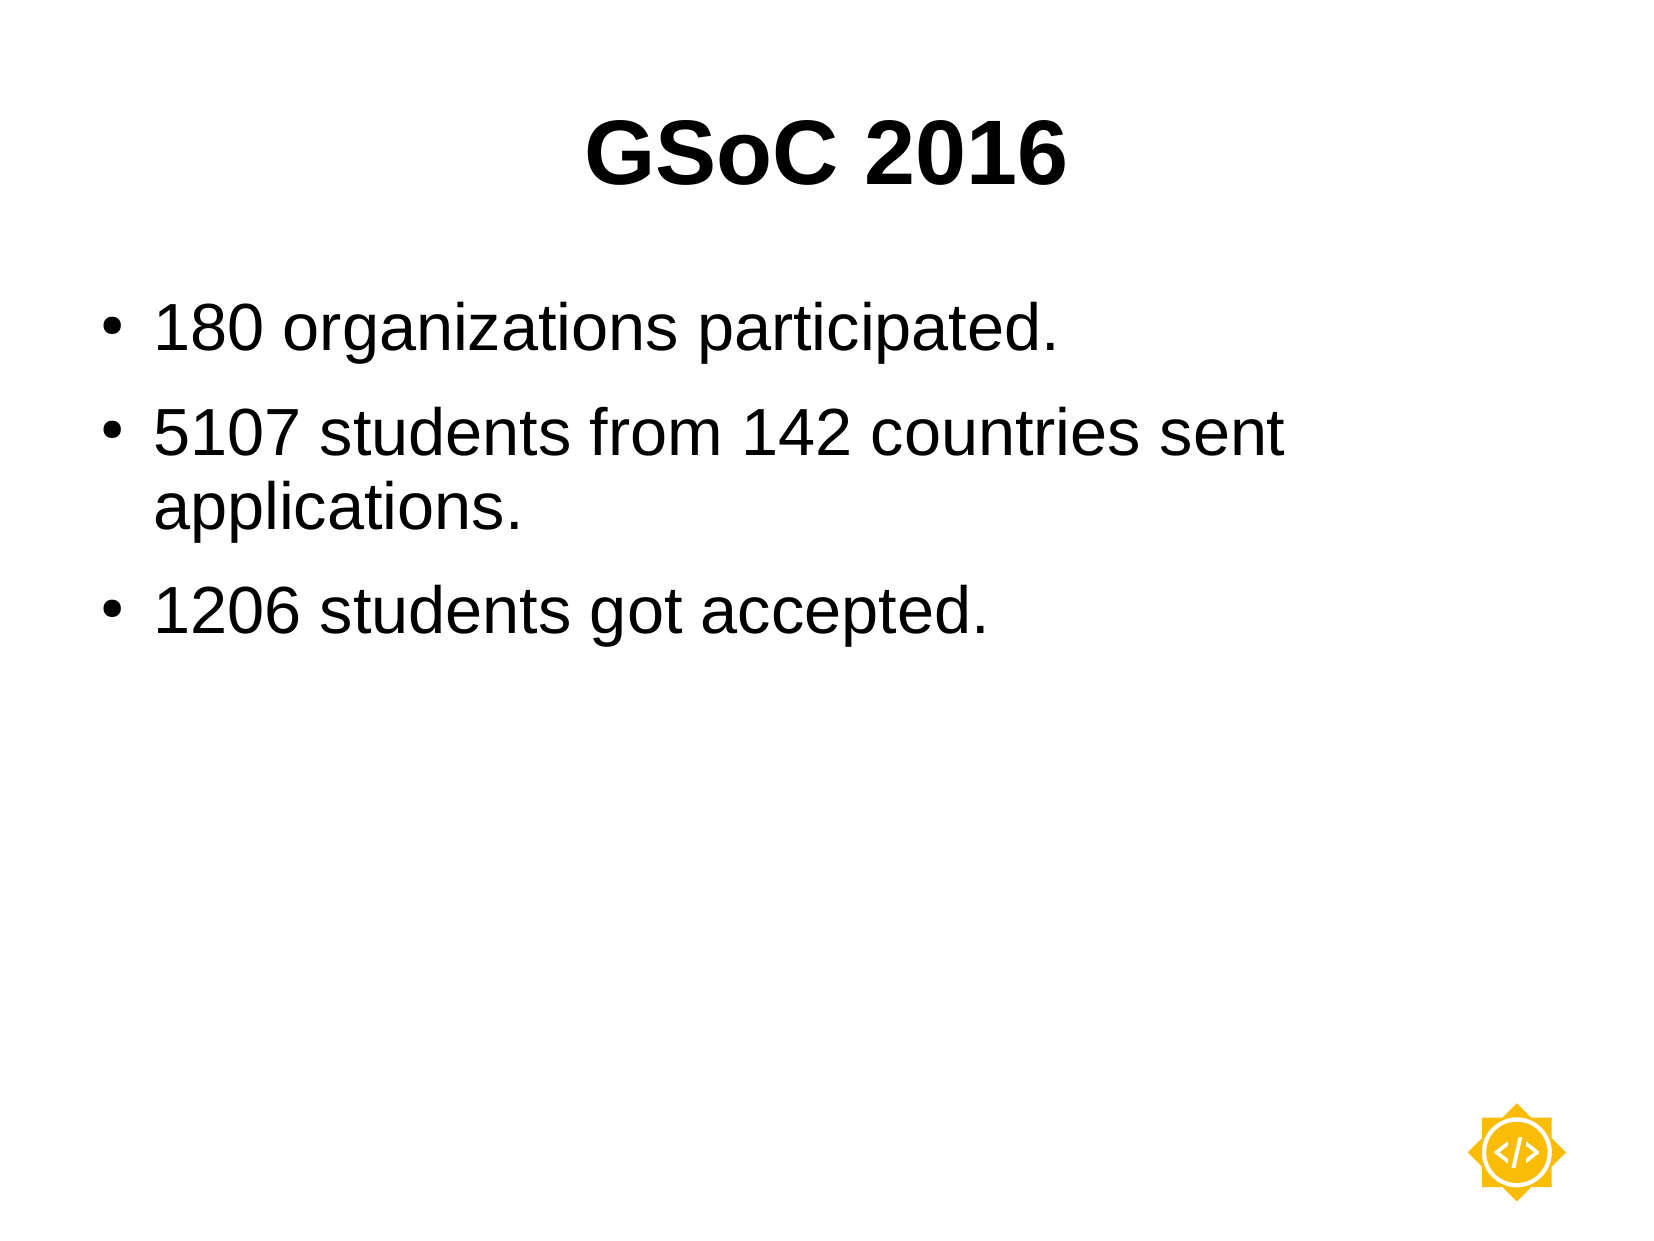

# GSoC 2016
180 organizations participated.
5107 students from 142 countries sent applications.
1206 students got accepted.